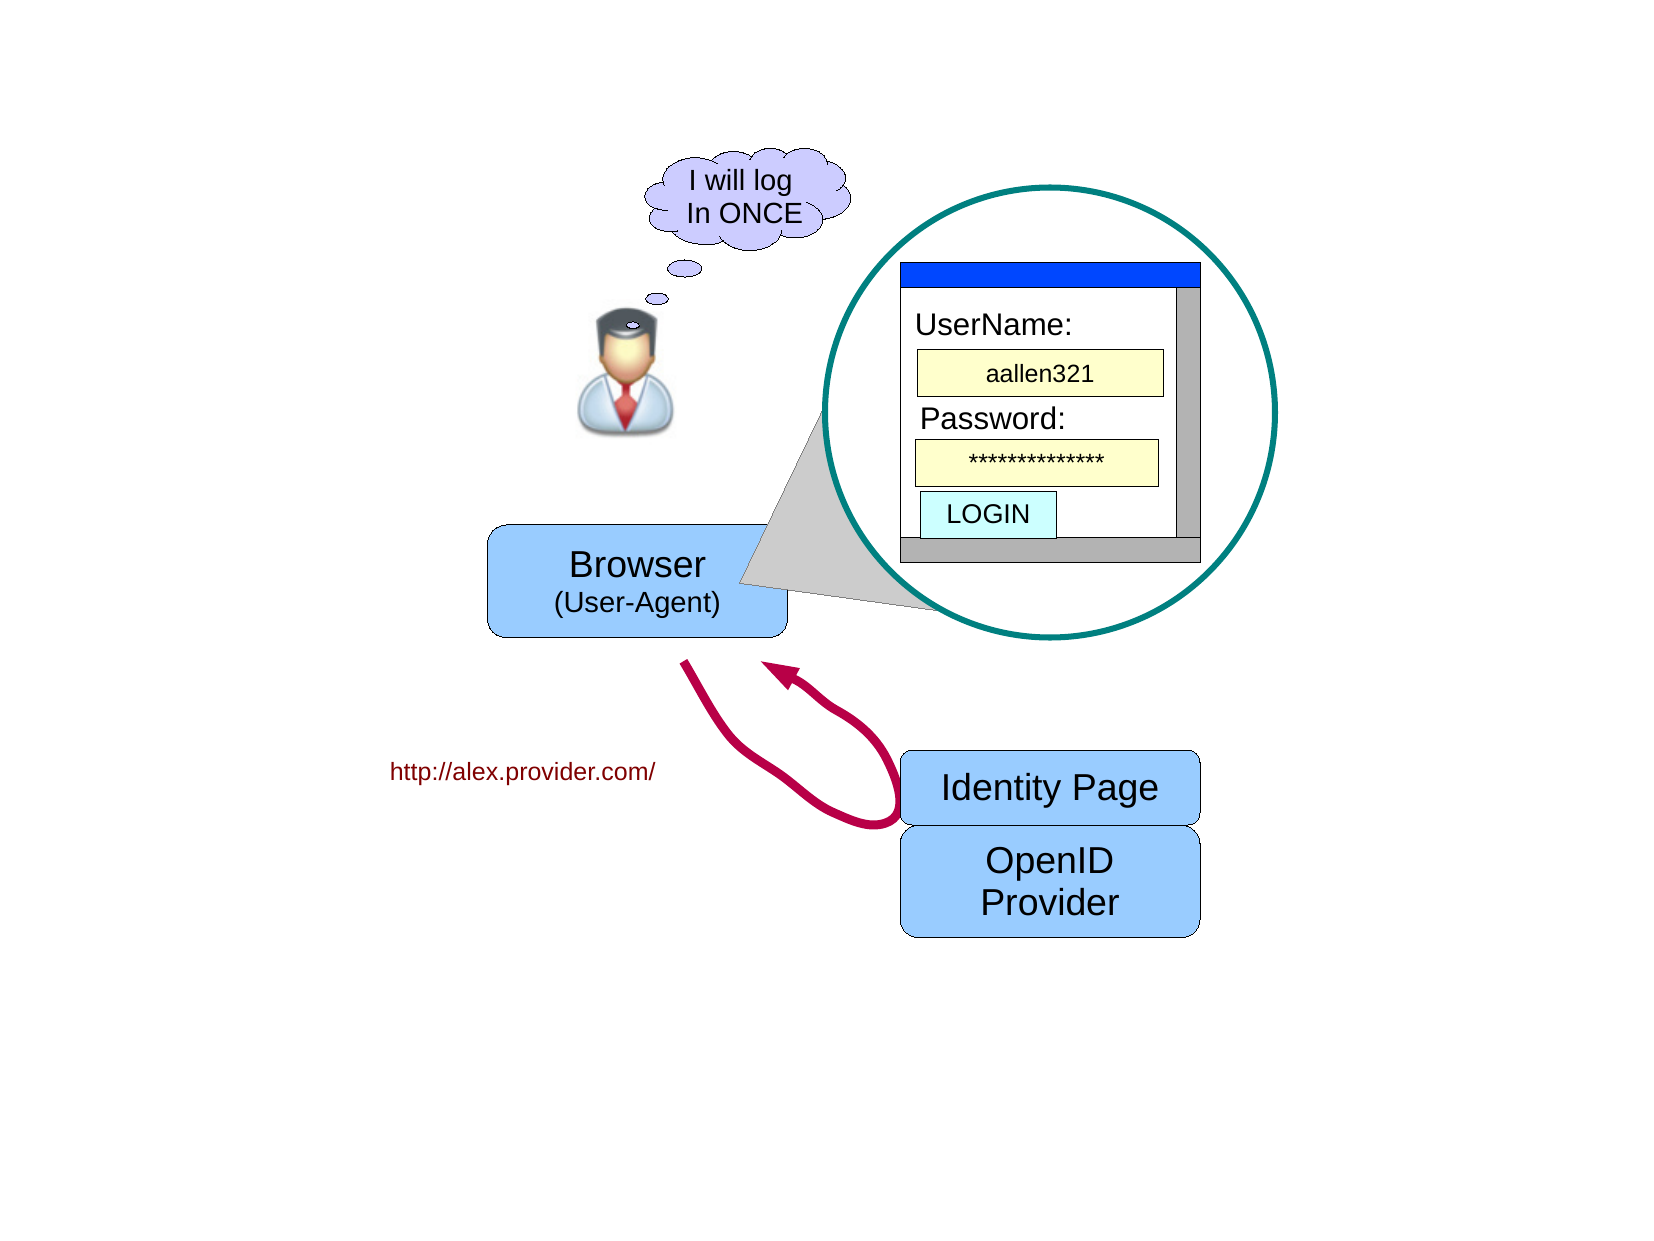

I will log
 In ONCE
UserName:
aallen321
Password:
**************
LOGIN
Browser
(User-Agent)
http://alex.provider.com/
Identity Page
OpenID
Provider